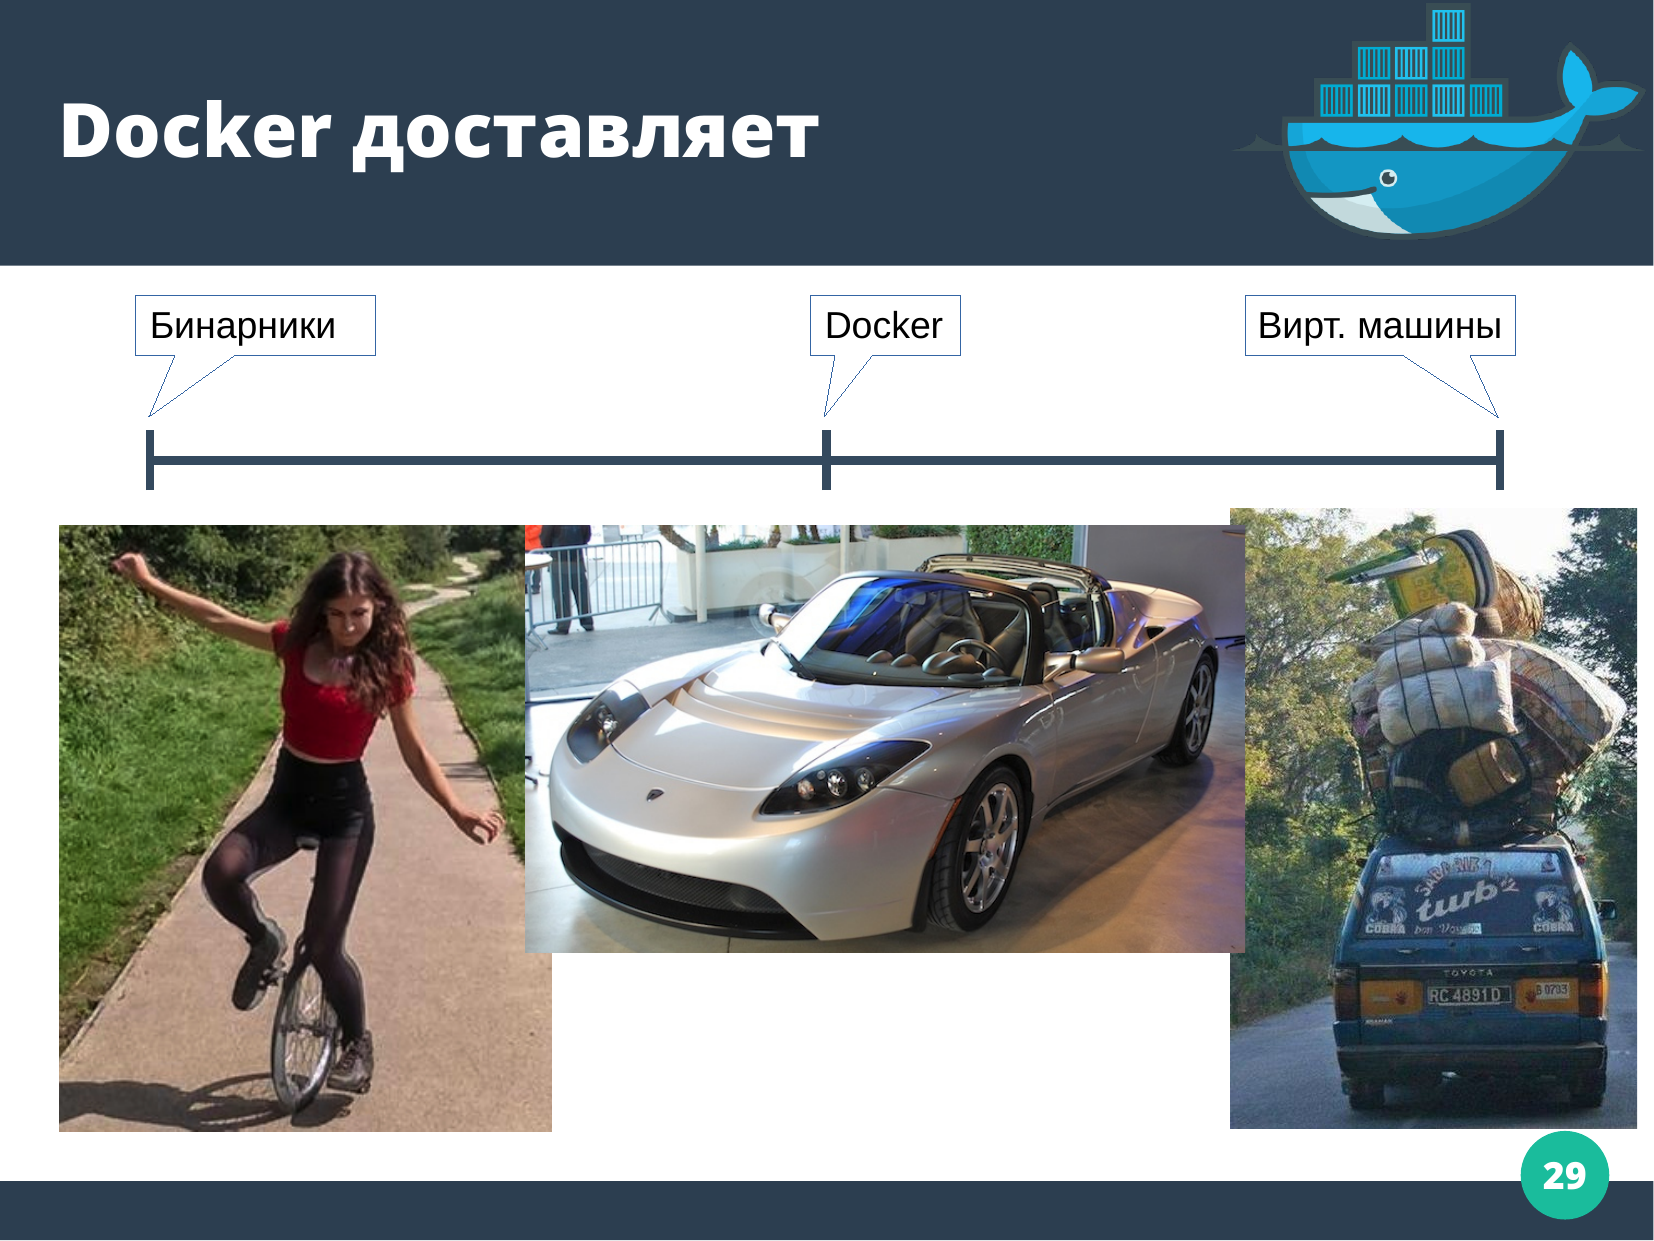

# Docker доставляет
Бинарники
Docker
Вирт. машины
29